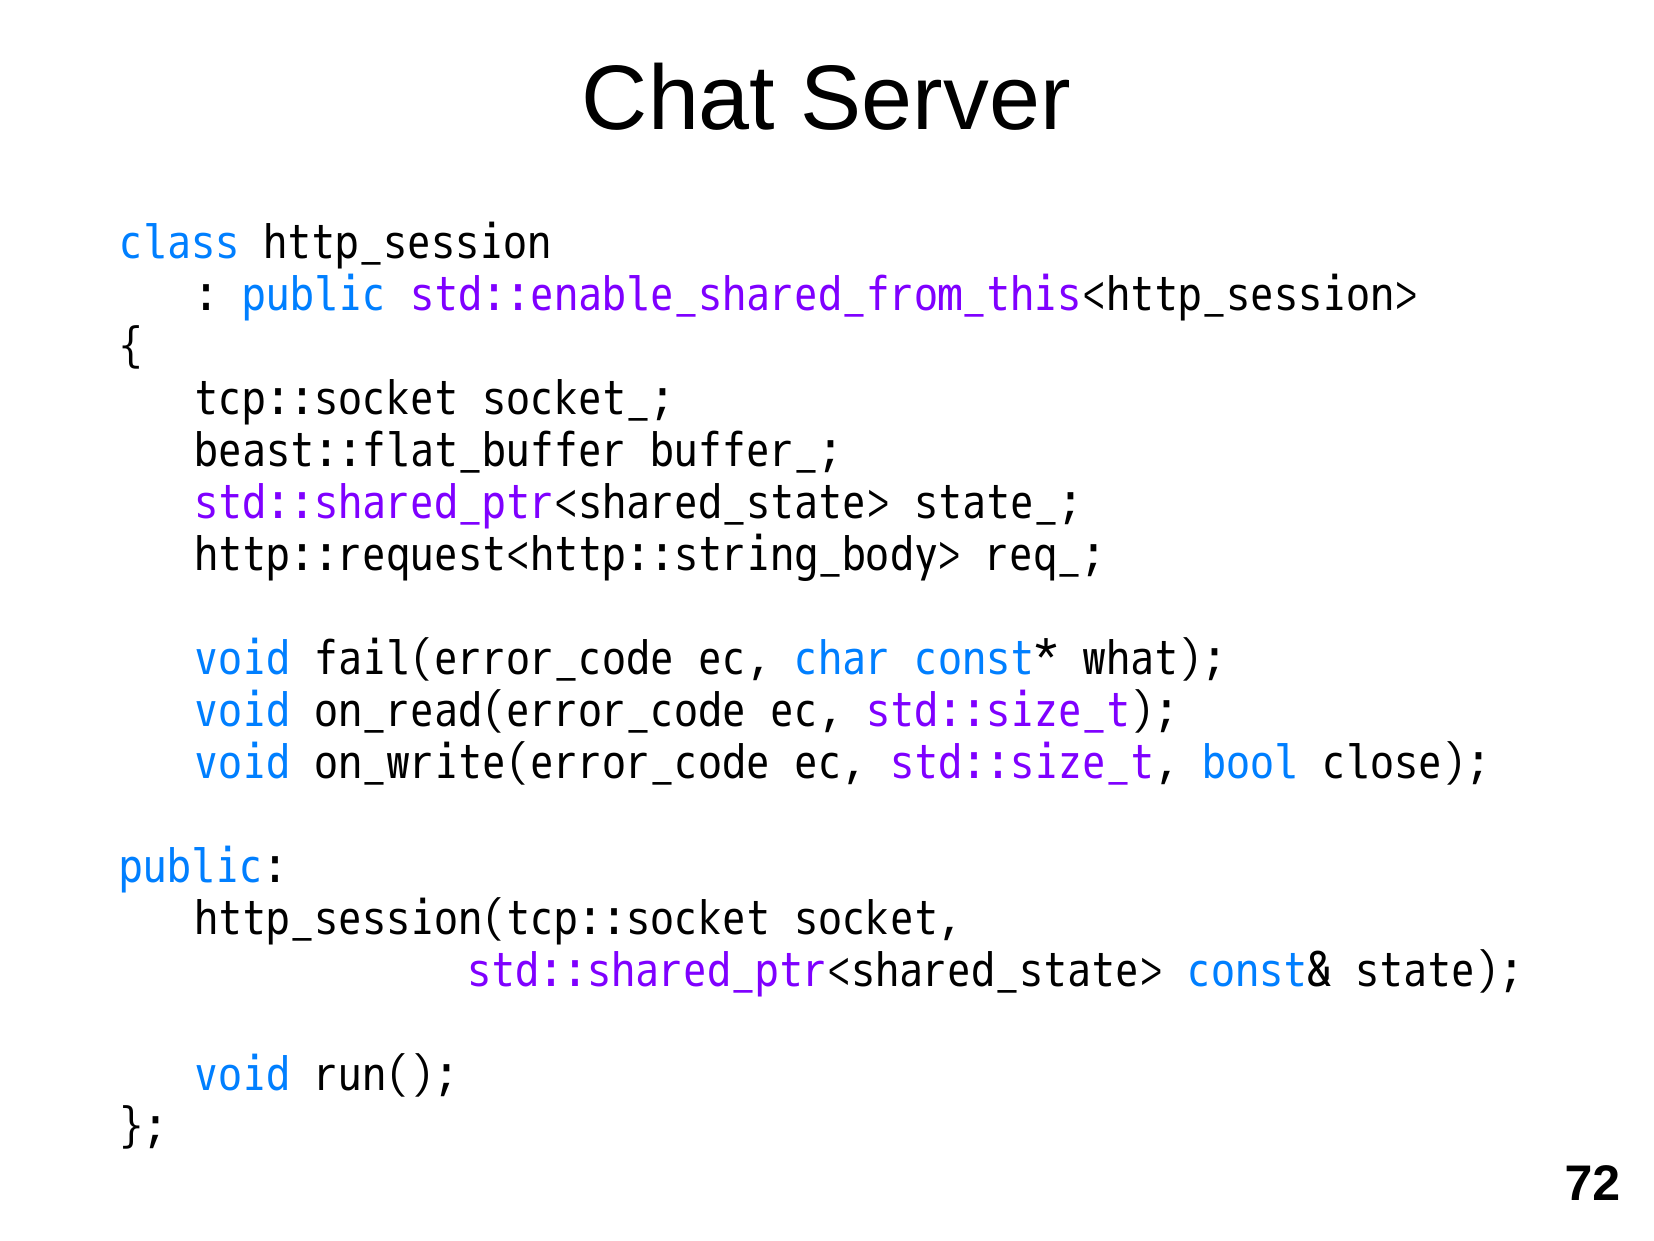

# Chat Server
class http_session
	: public std::enable_shared_from_this<http_session>
{
	tcp::socket socket_;
	beast::flat_buffer buffer_;
	std::shared_ptr<shared_state> state_;
	http::request<http::string_body> req_;
	void fail(error_code ec, char const* what);
	void on_read(error_code ec, std::size_t);
	void on_write(error_code ec, std::size_t, bool close);
public:
	http_session(tcp::socket socket,
				 std::shared_ptr<shared_state> const& state);
	void run();
};
72